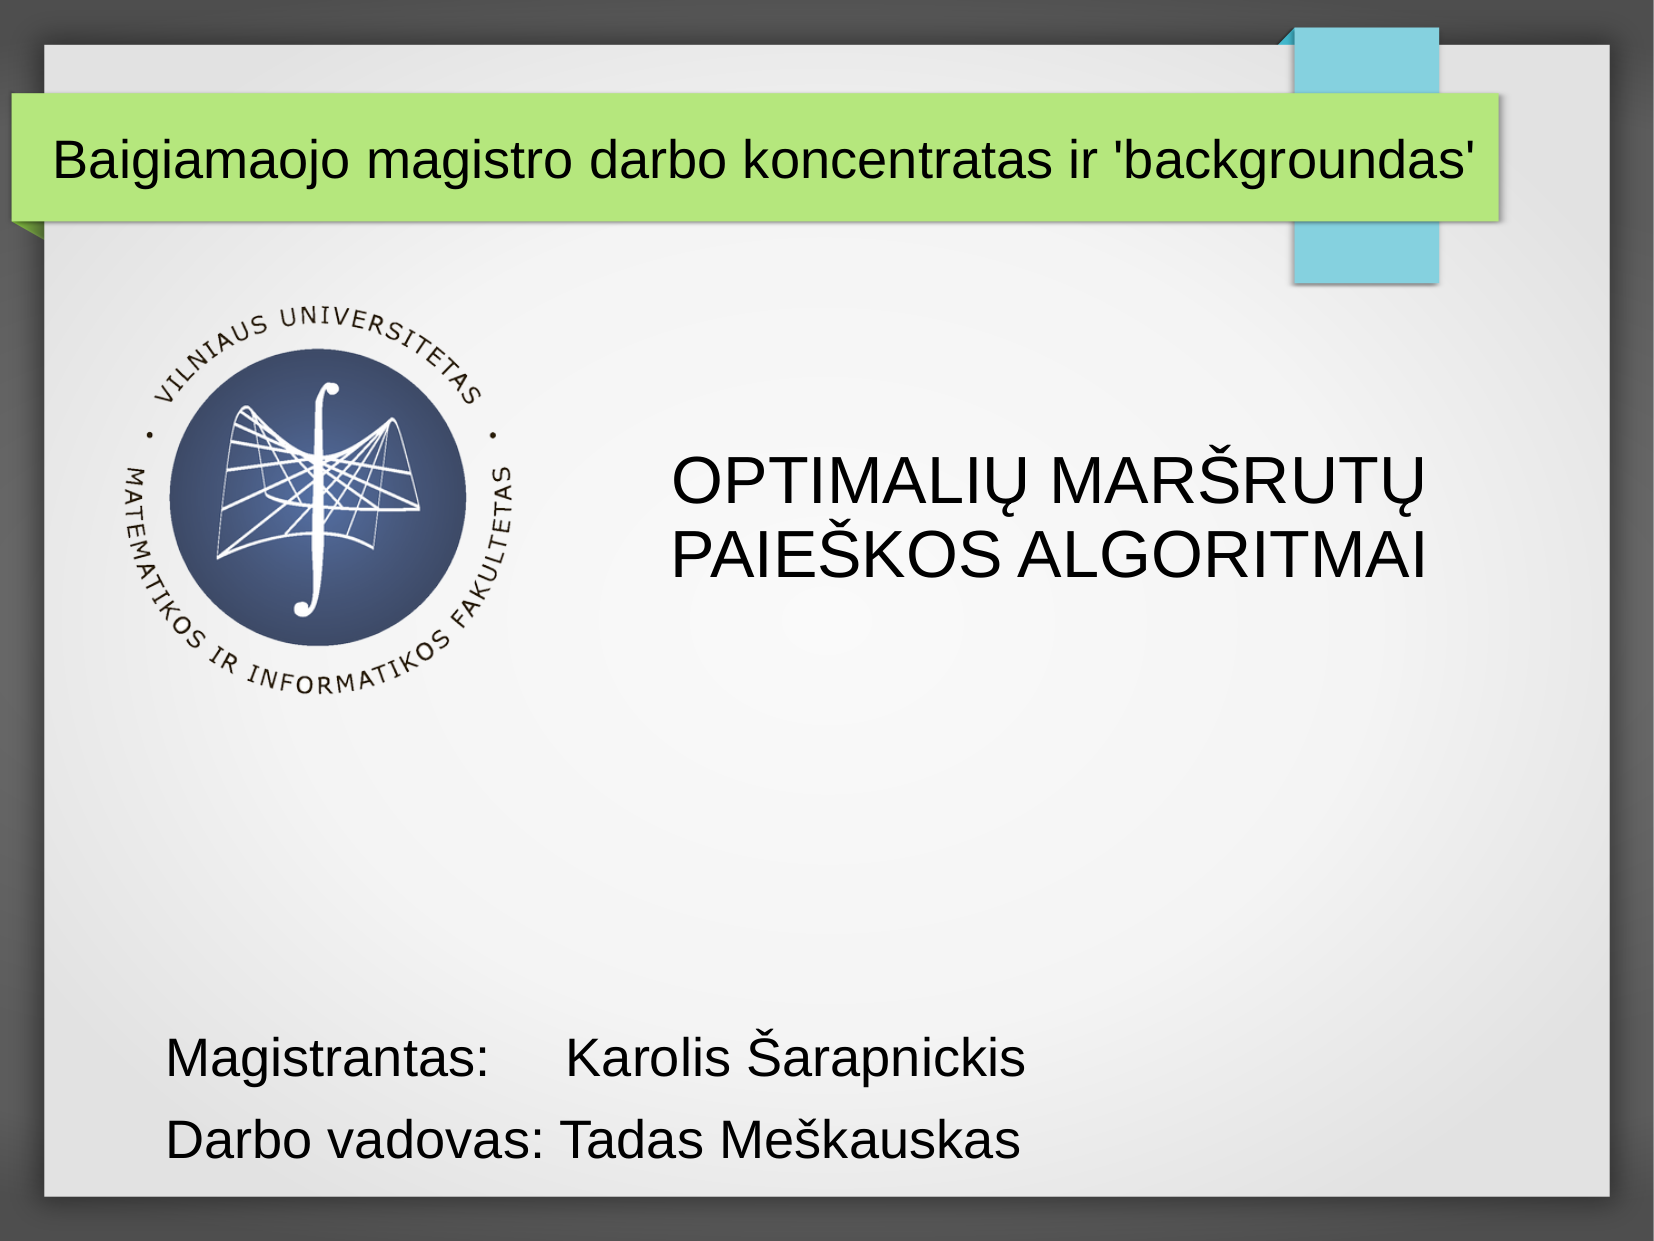

# Baigiamaojo magistro darbo koncentratas ir 'backgroundas'
OPTIMALIŲ MARŠRUTŲ PAIEŠKOS ALGORITMAI
 Magistrantas: Karolis Šarapnickis
 Darbo vadovas: Tadas Meškauskas